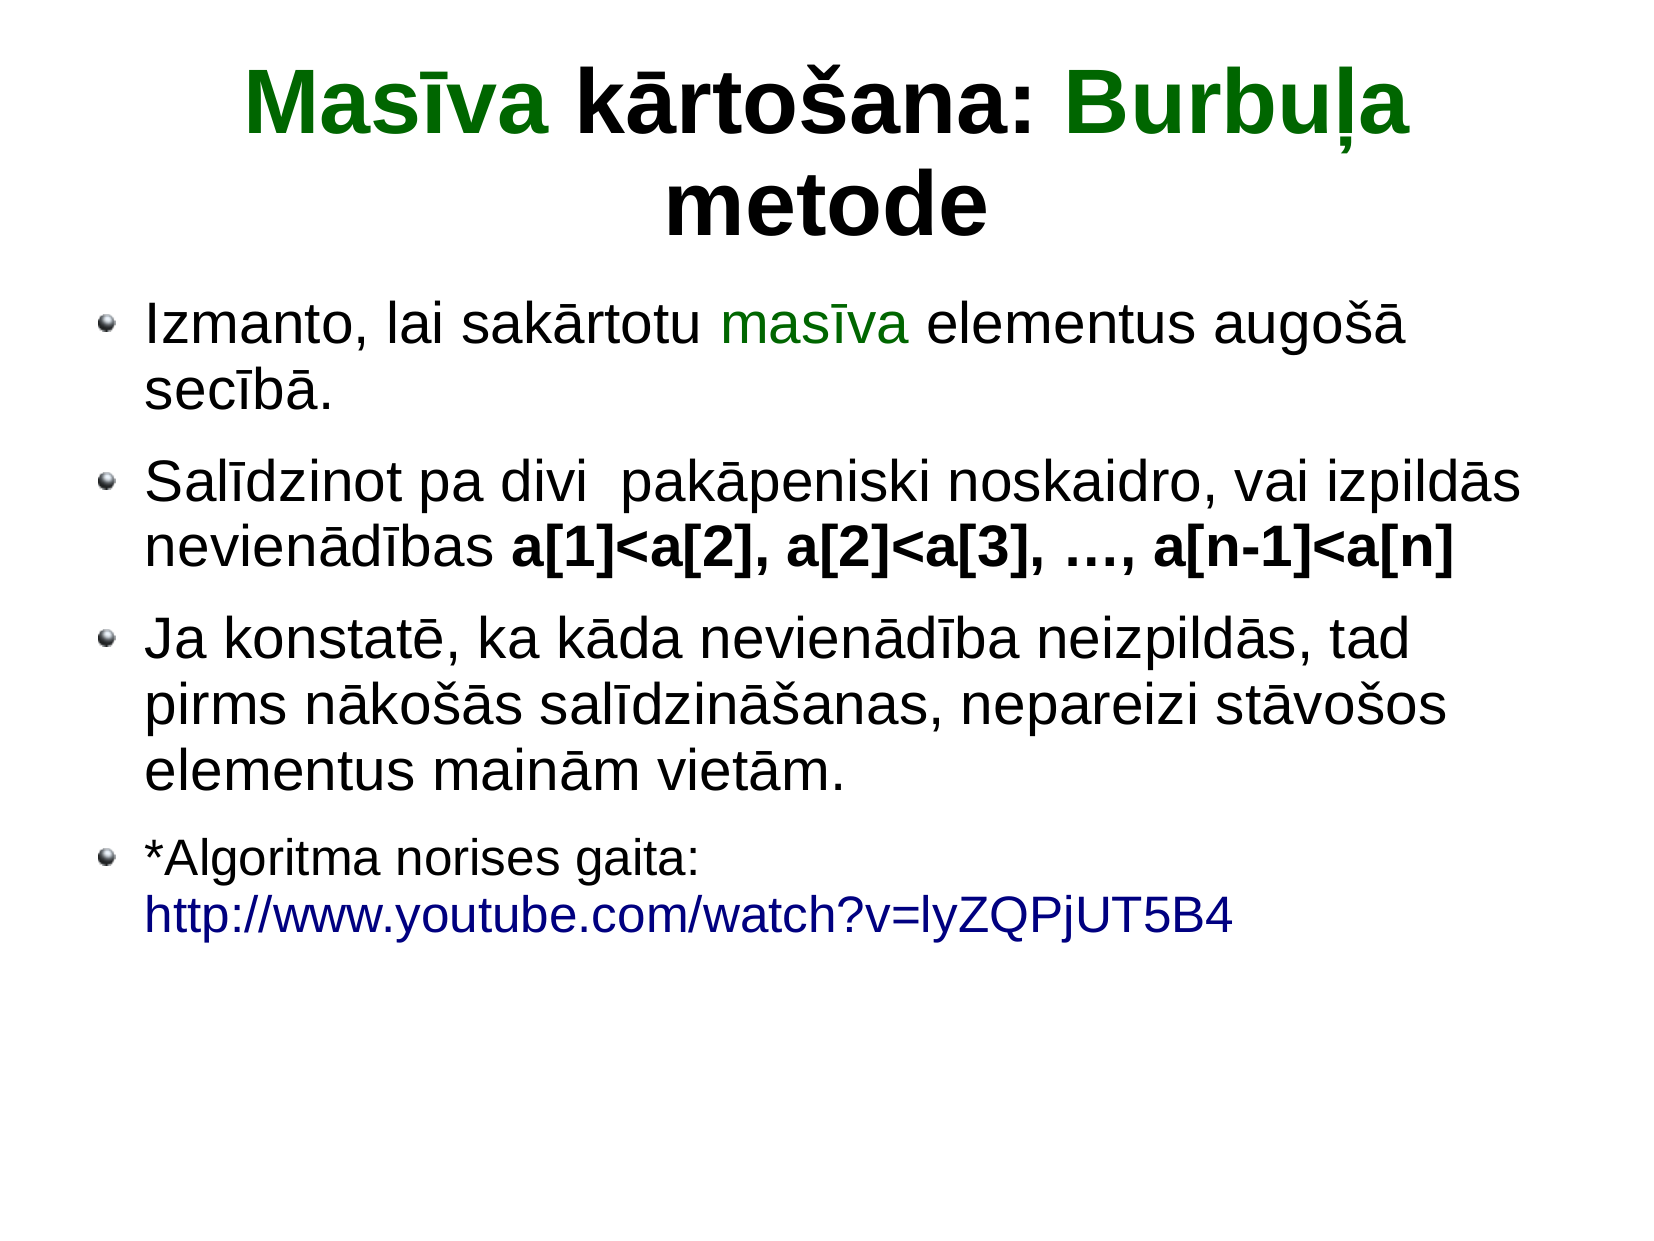

# Masīva kārtošana: Burbuļa metode
Izmanto, lai sakārtotu masīva elementus augošā secībā.
Salīdzinot pa divi pakāpeniski noskaidro, vai izpildās nevienādības a[1]<a[2], a[2]<a[3], …, a[n-1]<a[n]
Ja konstatē, ka kāda nevienādība neizpildās, tad pirms nākošās salīdzināšanas, nepareizi stāvošos elementus mainām vietām.
*Algoritma norises gaita: http://www.youtube.com/watch?v=lyZQPjUT5B4